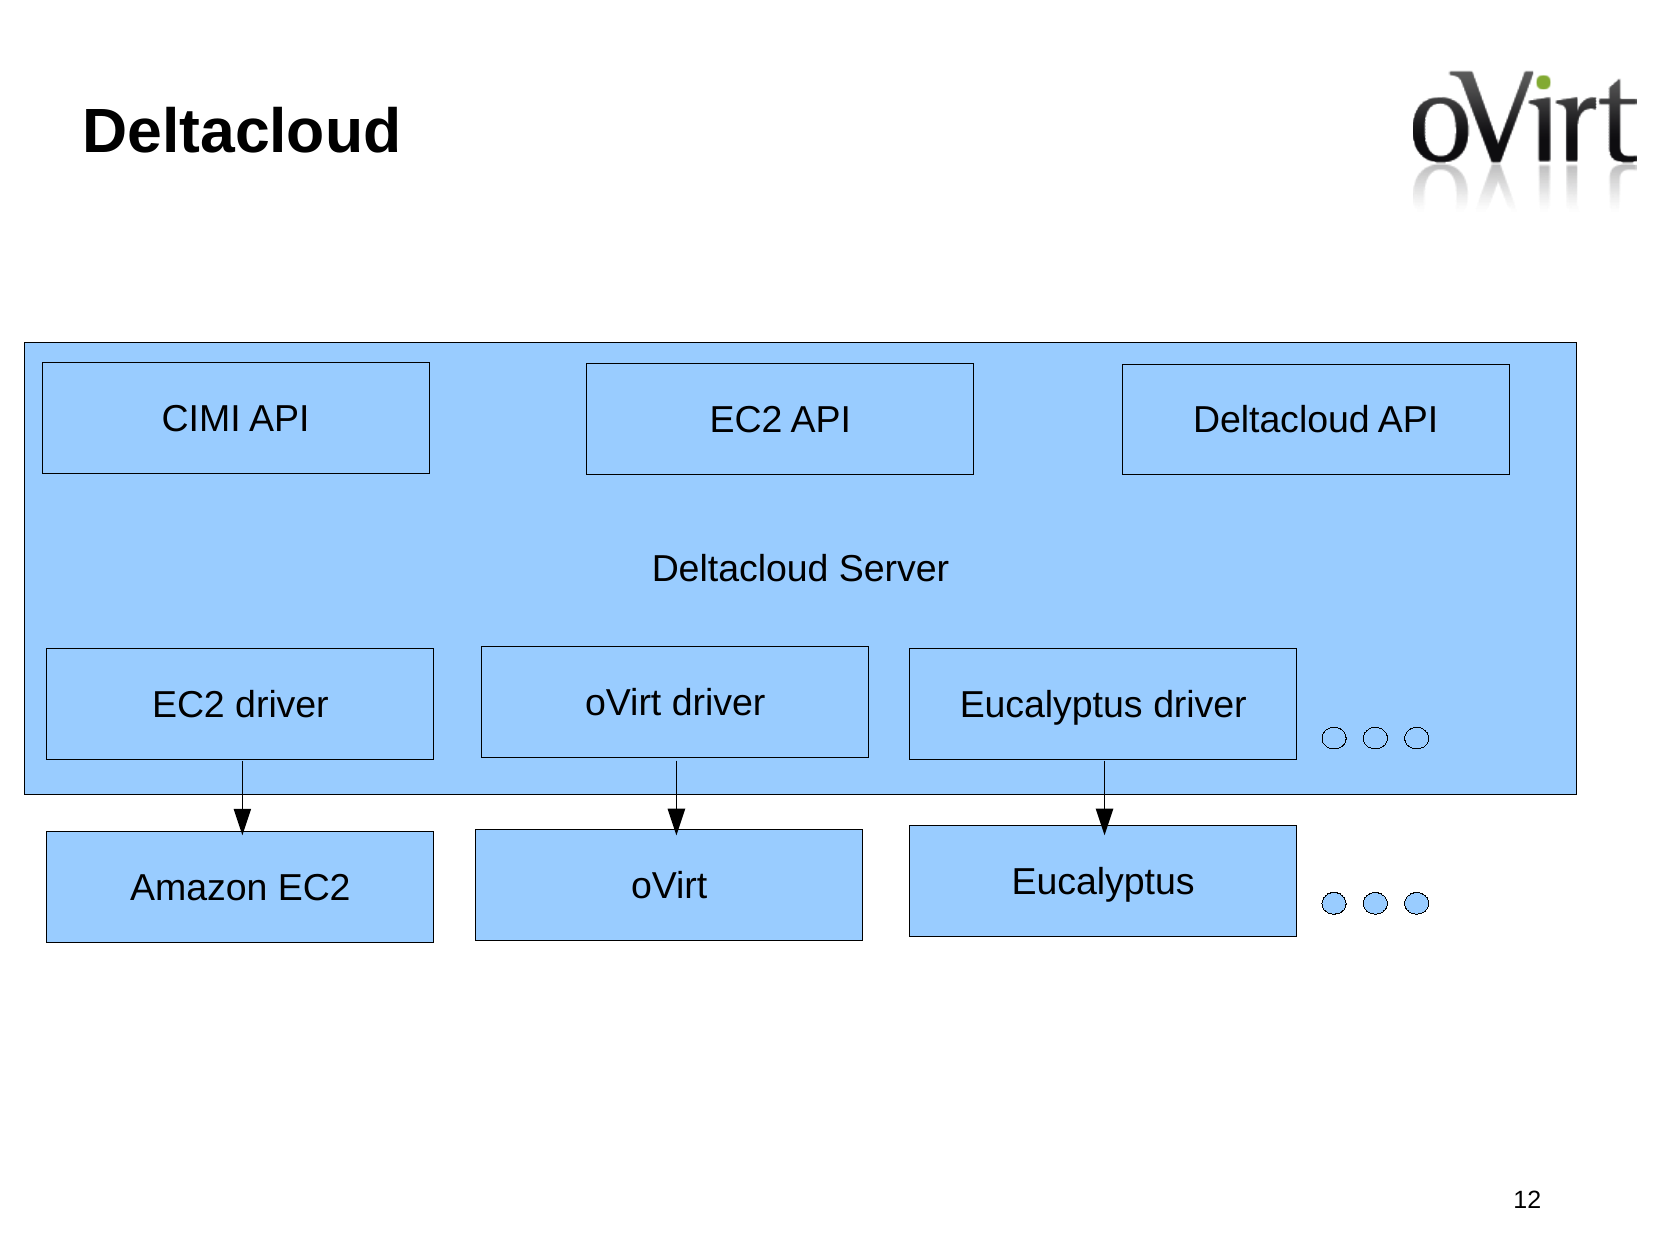

# Deltacloud
Deltacloud Server
CIMI API
EC2 API
Deltacloud API
oVirt driver
EC2 driver
Eucalyptus driver
Eucalyptus
oVirt
Amazon EC2